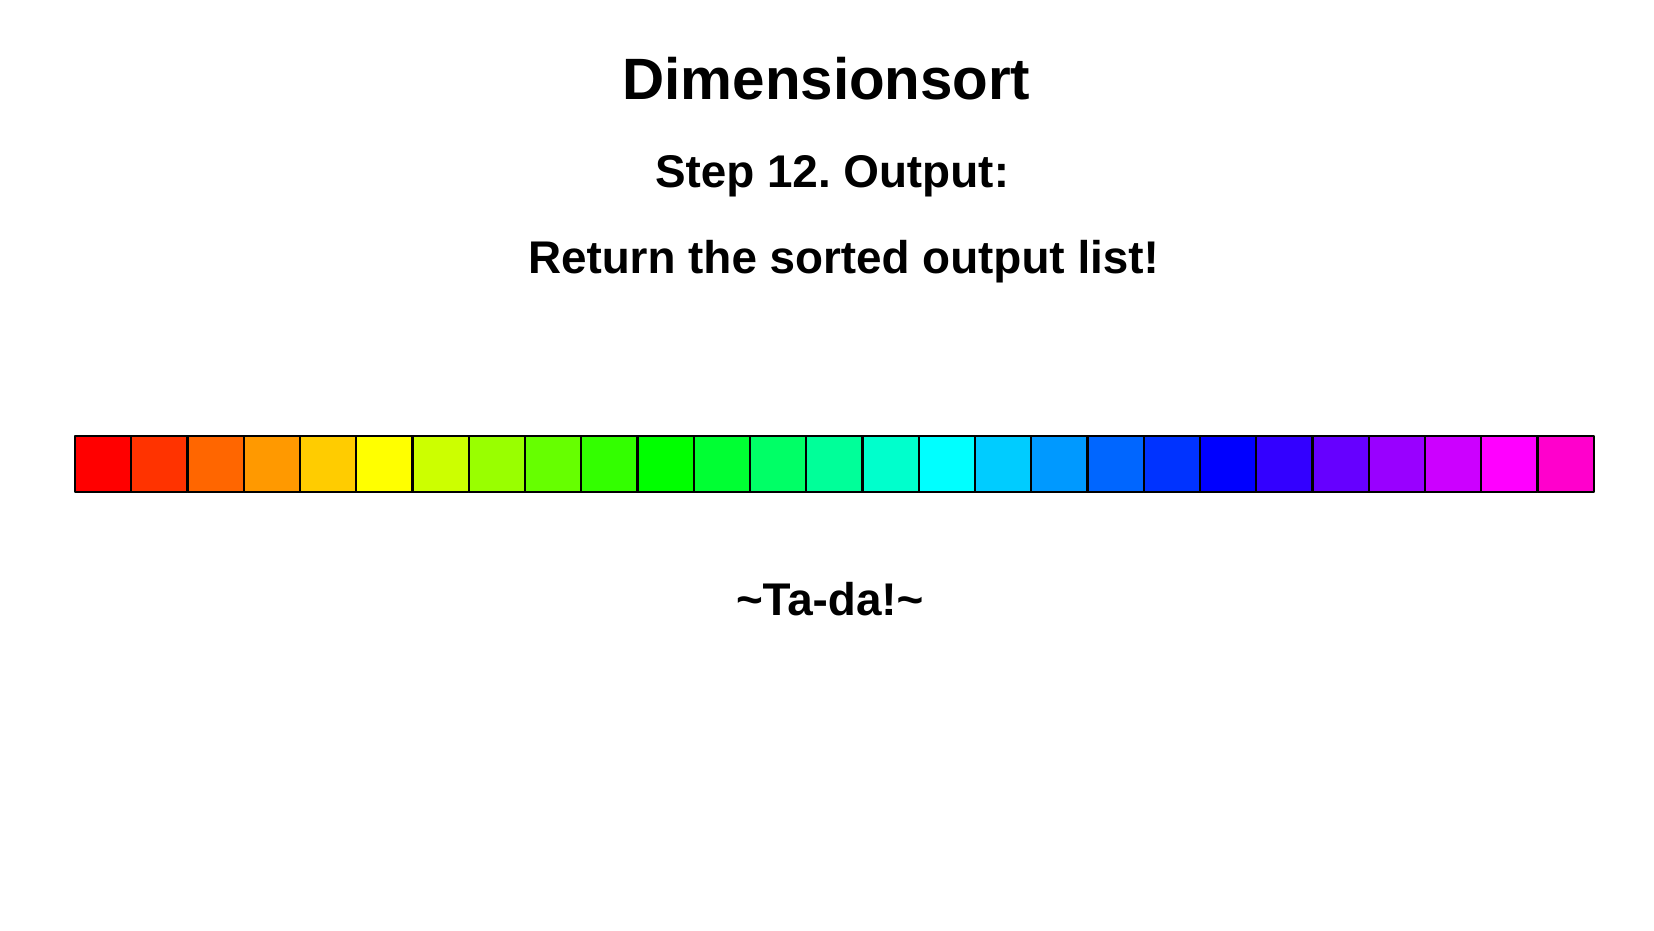

# Dimensionsort
Step 12. Output:
Return the sorted output list!
~Ta-da!~